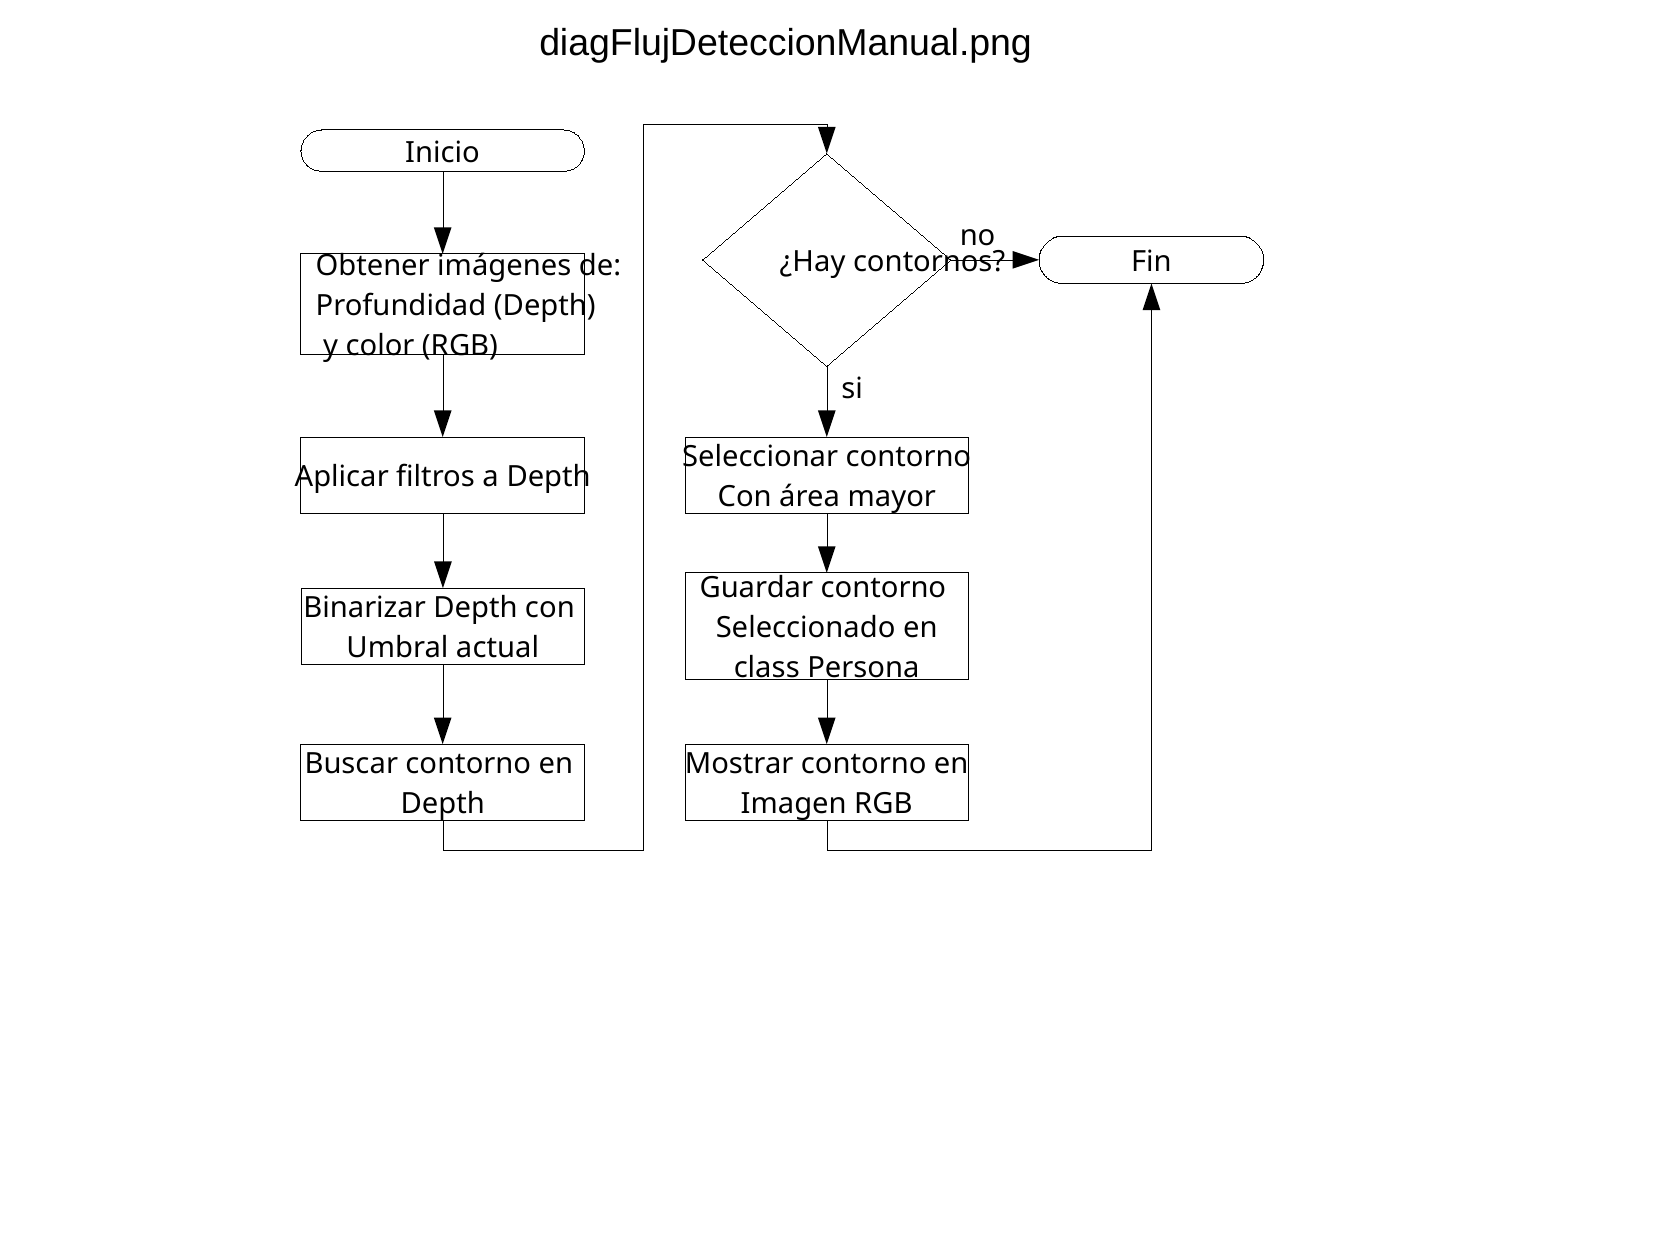

diagFlujDeteccionManual.png
Inicio
¿Hay contornos?
no
Fin
Obtener imágenes de:
Profundidad (Depth)
 y color (RGB)
si
Aplicar filtros a Depth
Seleccionar contorno
Con área mayor
Guardar contorno
Seleccionado en
class Persona
Binarizar Depth con
Umbral actual
Buscar contorno en
Depth
Mostrar contorno en
Imagen RGB